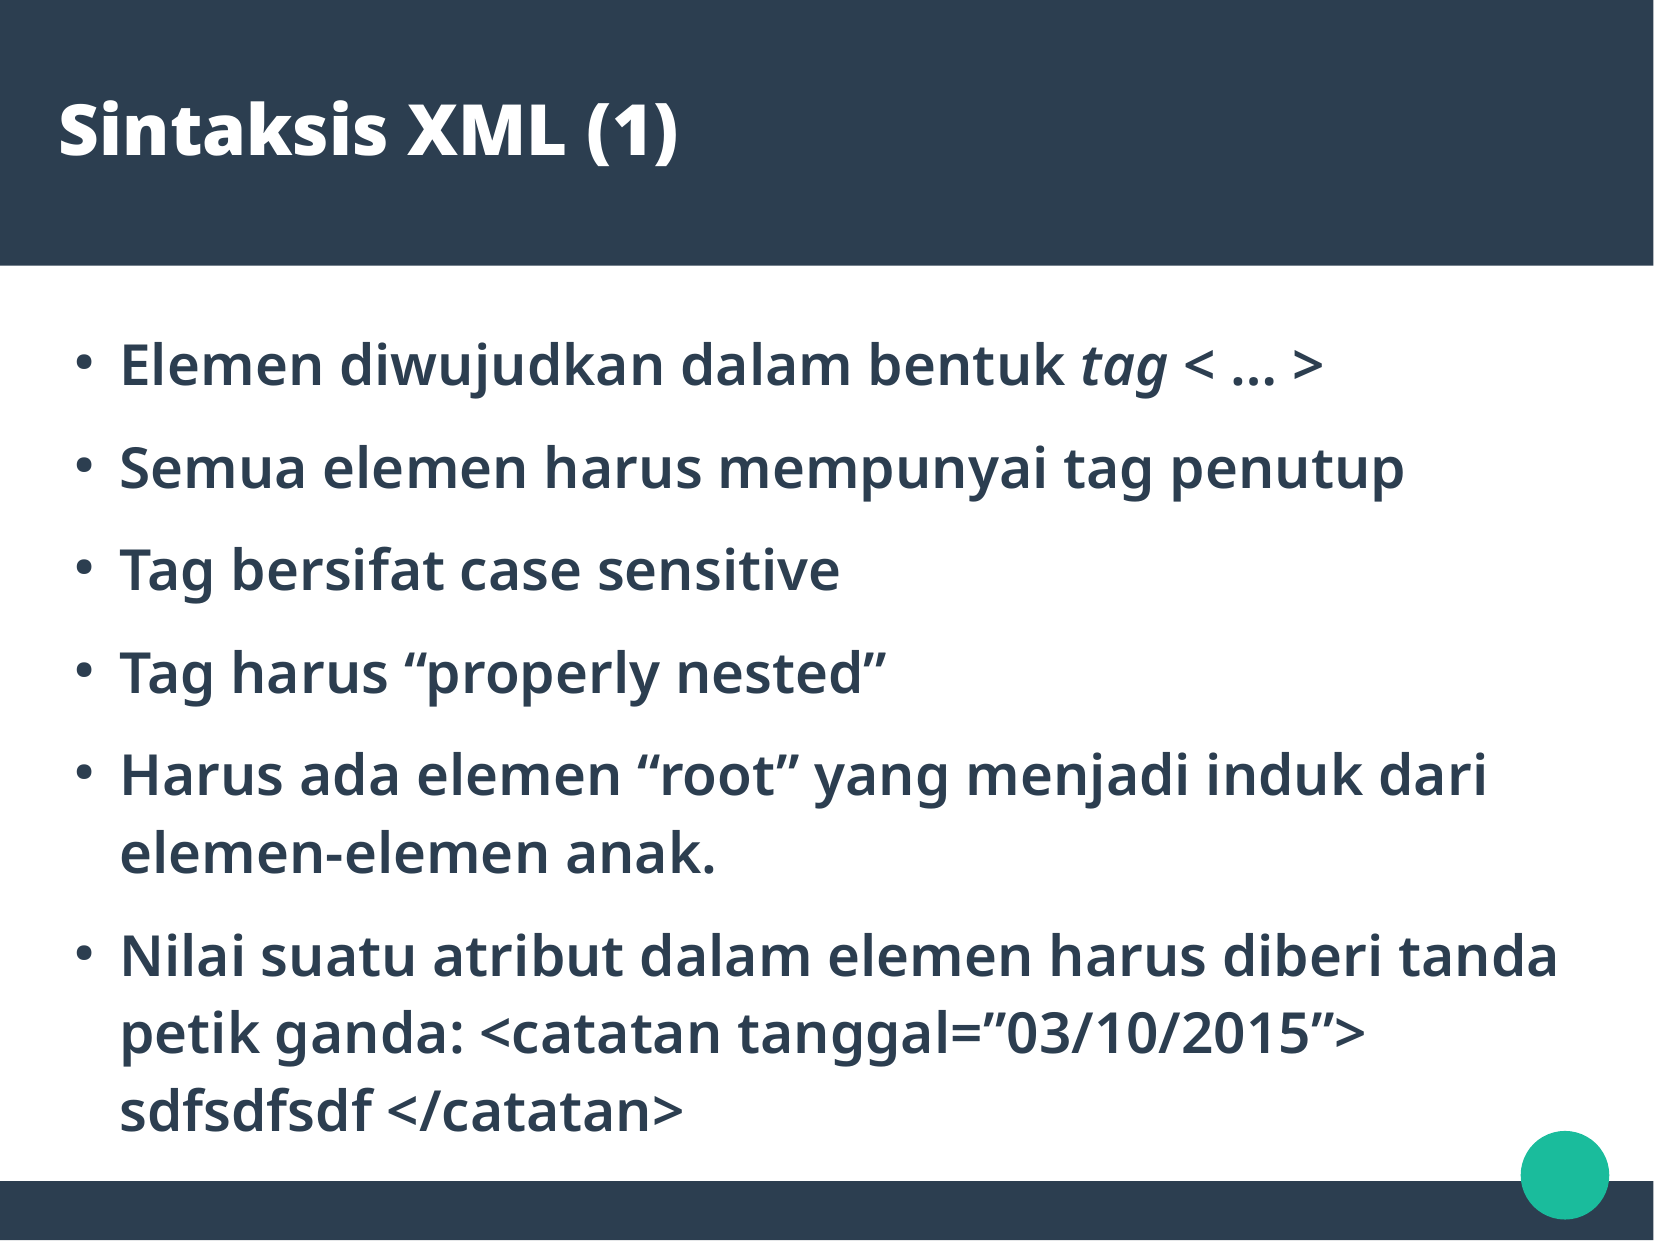

# Sintaksis XML (1)
Elemen diwujudkan dalam bentuk tag < … >
Semua elemen harus mempunyai tag penutup
Tag bersifat case sensitive
Tag harus “properly nested”
Harus ada elemen “root” yang menjadi induk dari elemen-elemen anak.
Nilai suatu atribut dalam elemen harus diberi tanda petik ganda: <catatan tanggal=”03/10/2015”> sdfsdfsdf </catatan>